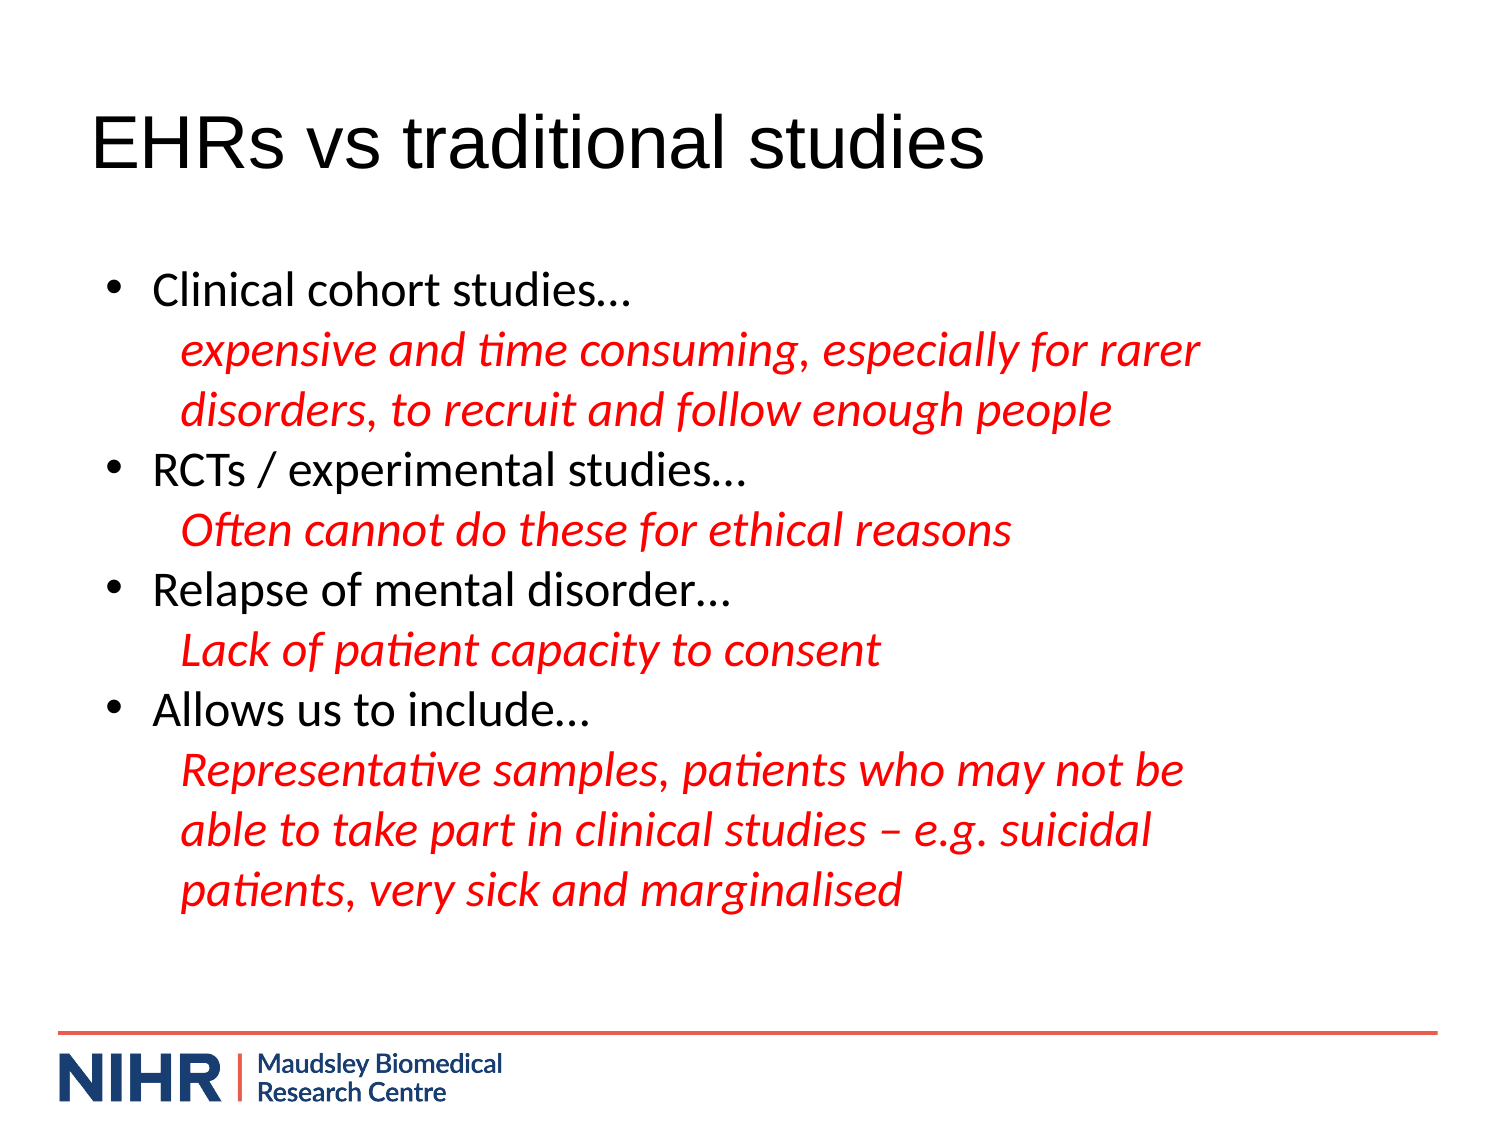

# EHRs vs traditional studies
Clinical cohort studies…
expensive and time consuming, especially for rarer disorders, to recruit and follow enough people
RCTs / experimental studies…
Often cannot do these for ethical reasons
Relapse of mental disorder…
Lack of patient capacity to consent
Allows us to include…
Representative samples, patients who may not be able to take part in clinical studies – e.g. suicidal patients, very sick and marginalised